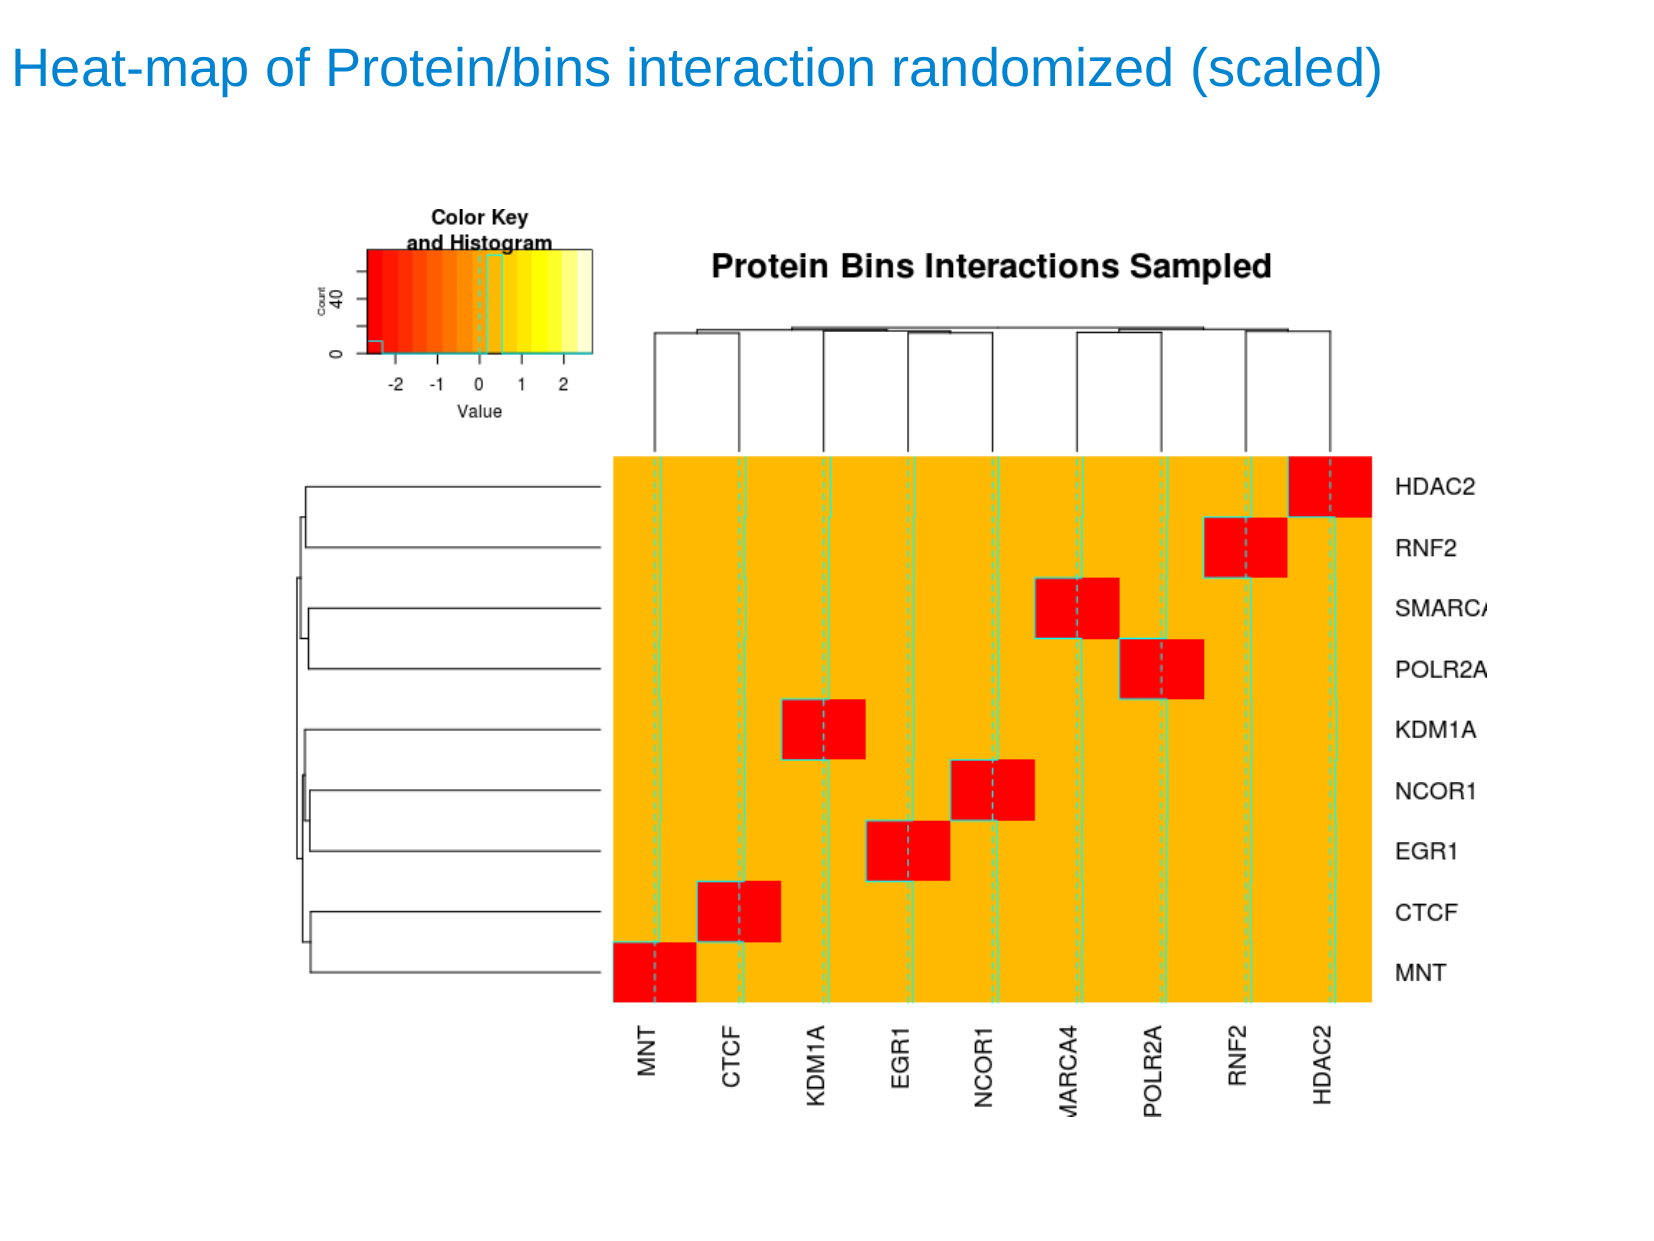

# Heat-map of Protein/bins interaction randomized (scaled)